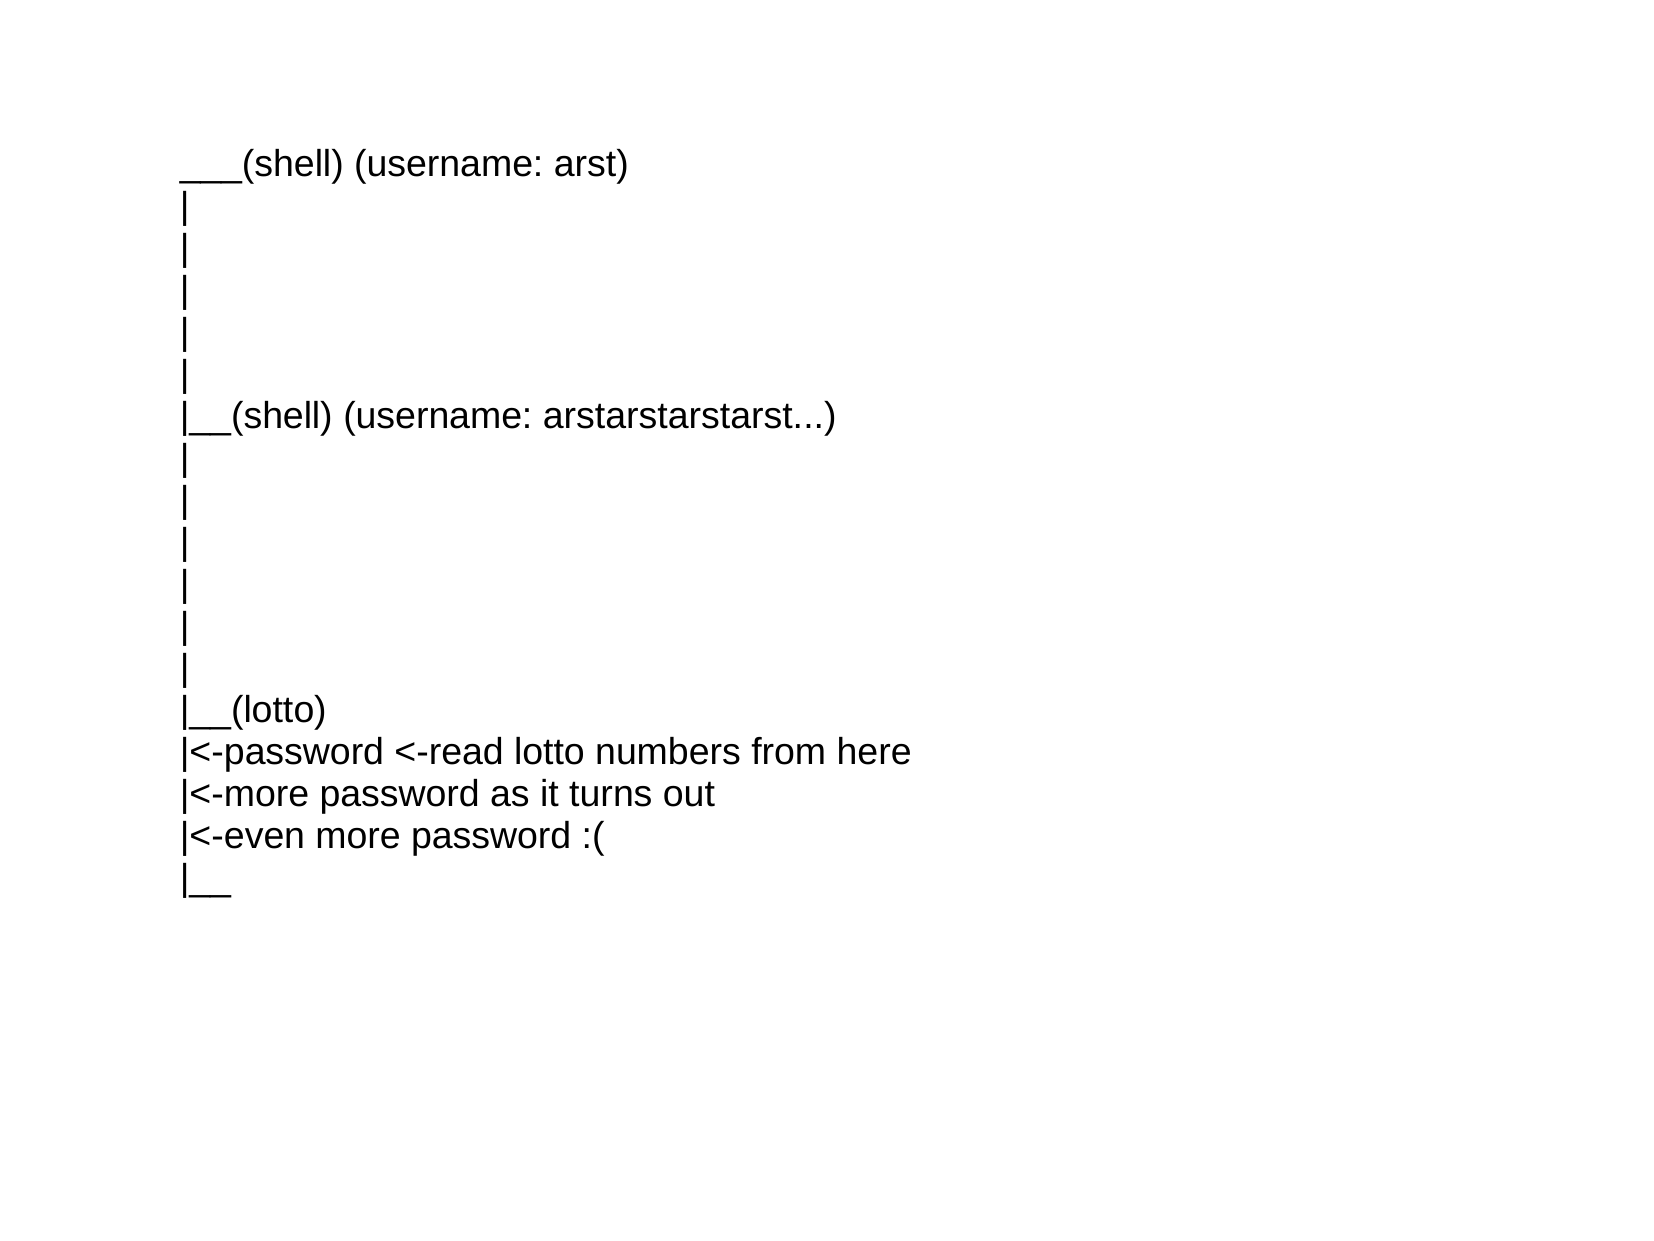

___(shell) (username: arst)
|
|
|
|
|
|__(shell) (username: arstarstarstarst...)
|
|
|
|
|
|
|__(lotto)
|<-password <-read lotto numbers from here
|<-more password as it turns out
|<-even more password :(
|__